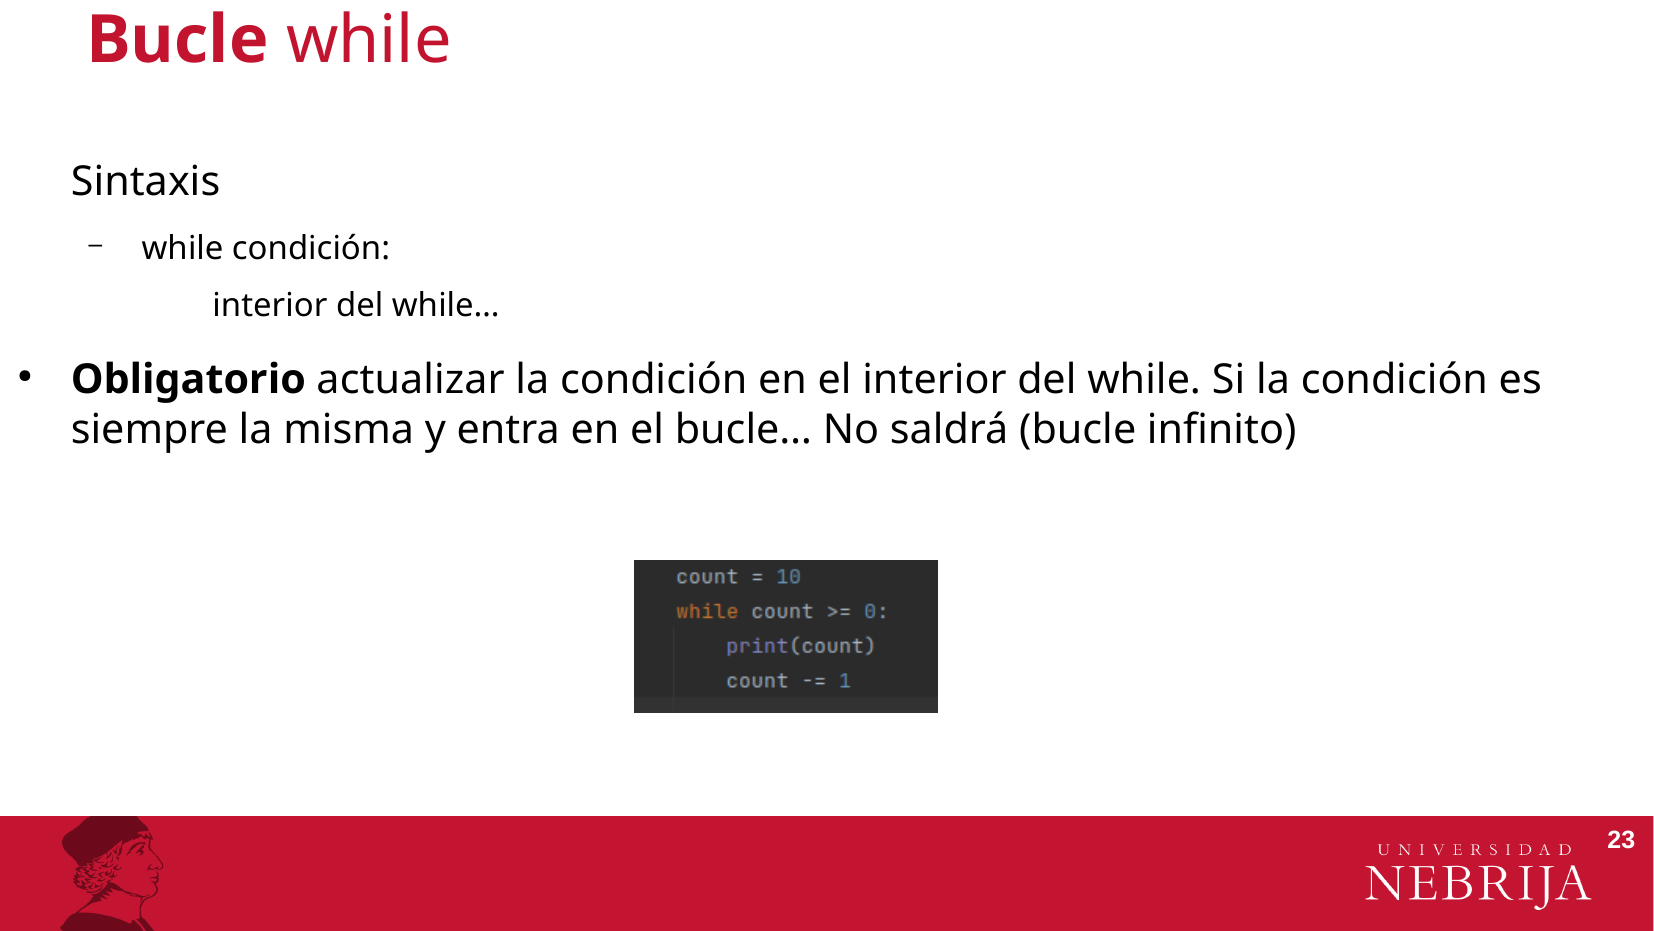

Bucle while
# Sintaxis
while condición:
interior del while…
Obligatorio actualizar la condición en el interior del while. Si la condición es siempre la misma y entra en el bucle… No saldrá (bucle infinito)